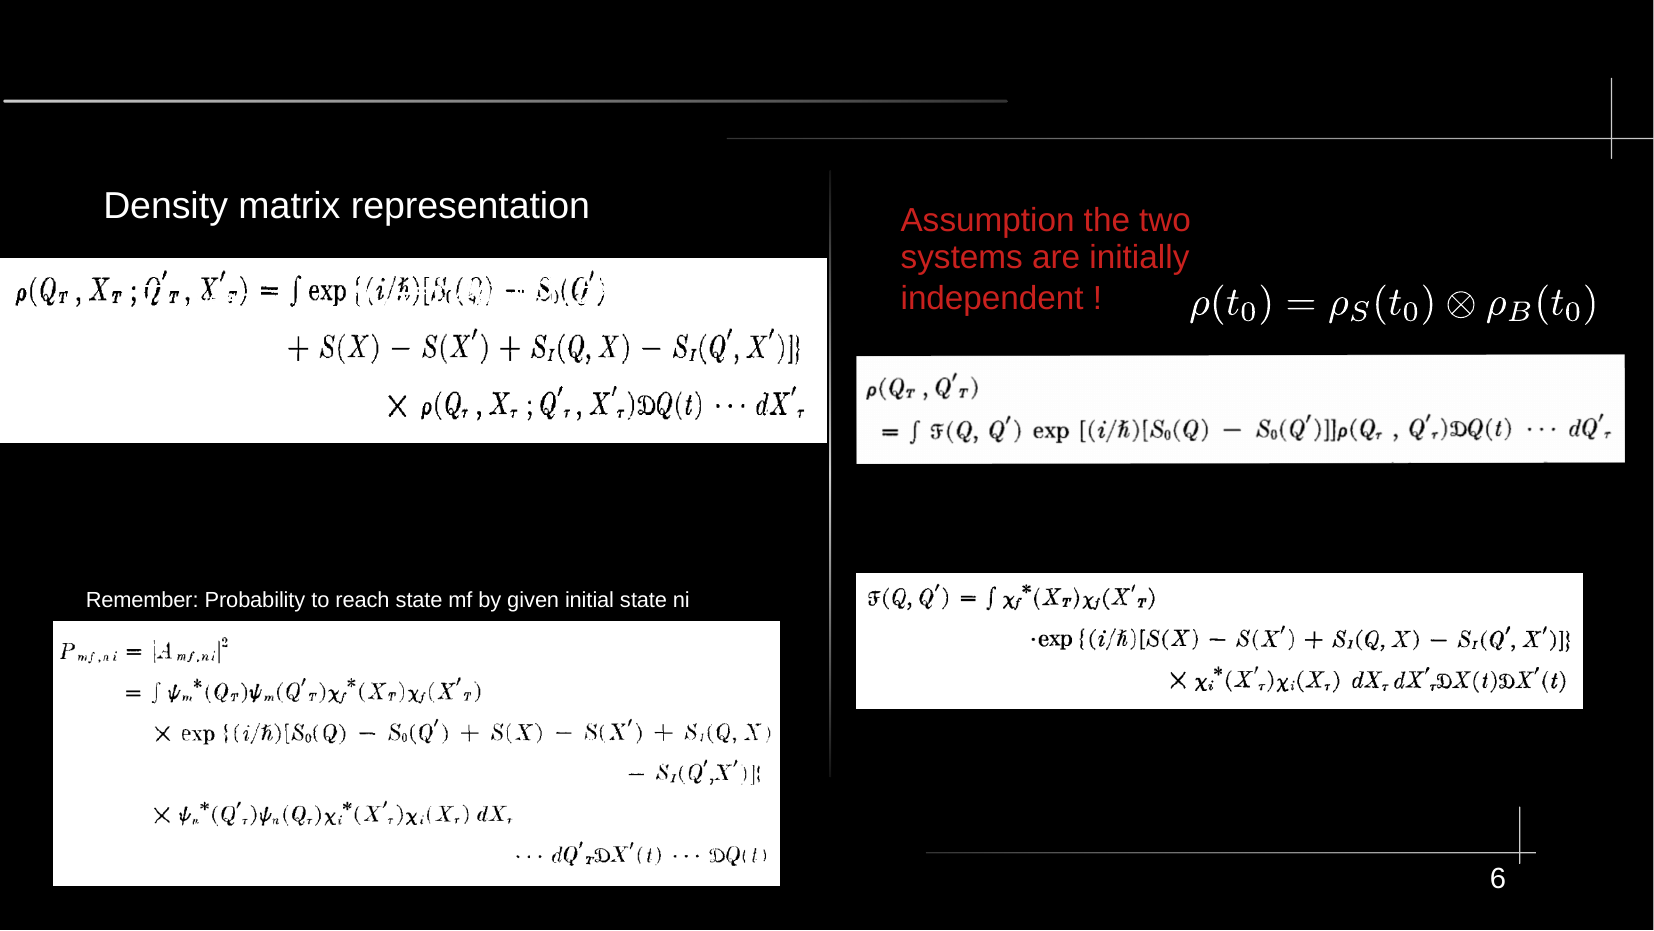

#
Density matrix representation
Assumption the two systems are initially independent !
Remember: Probability to reach state mf by given initial state ni
6